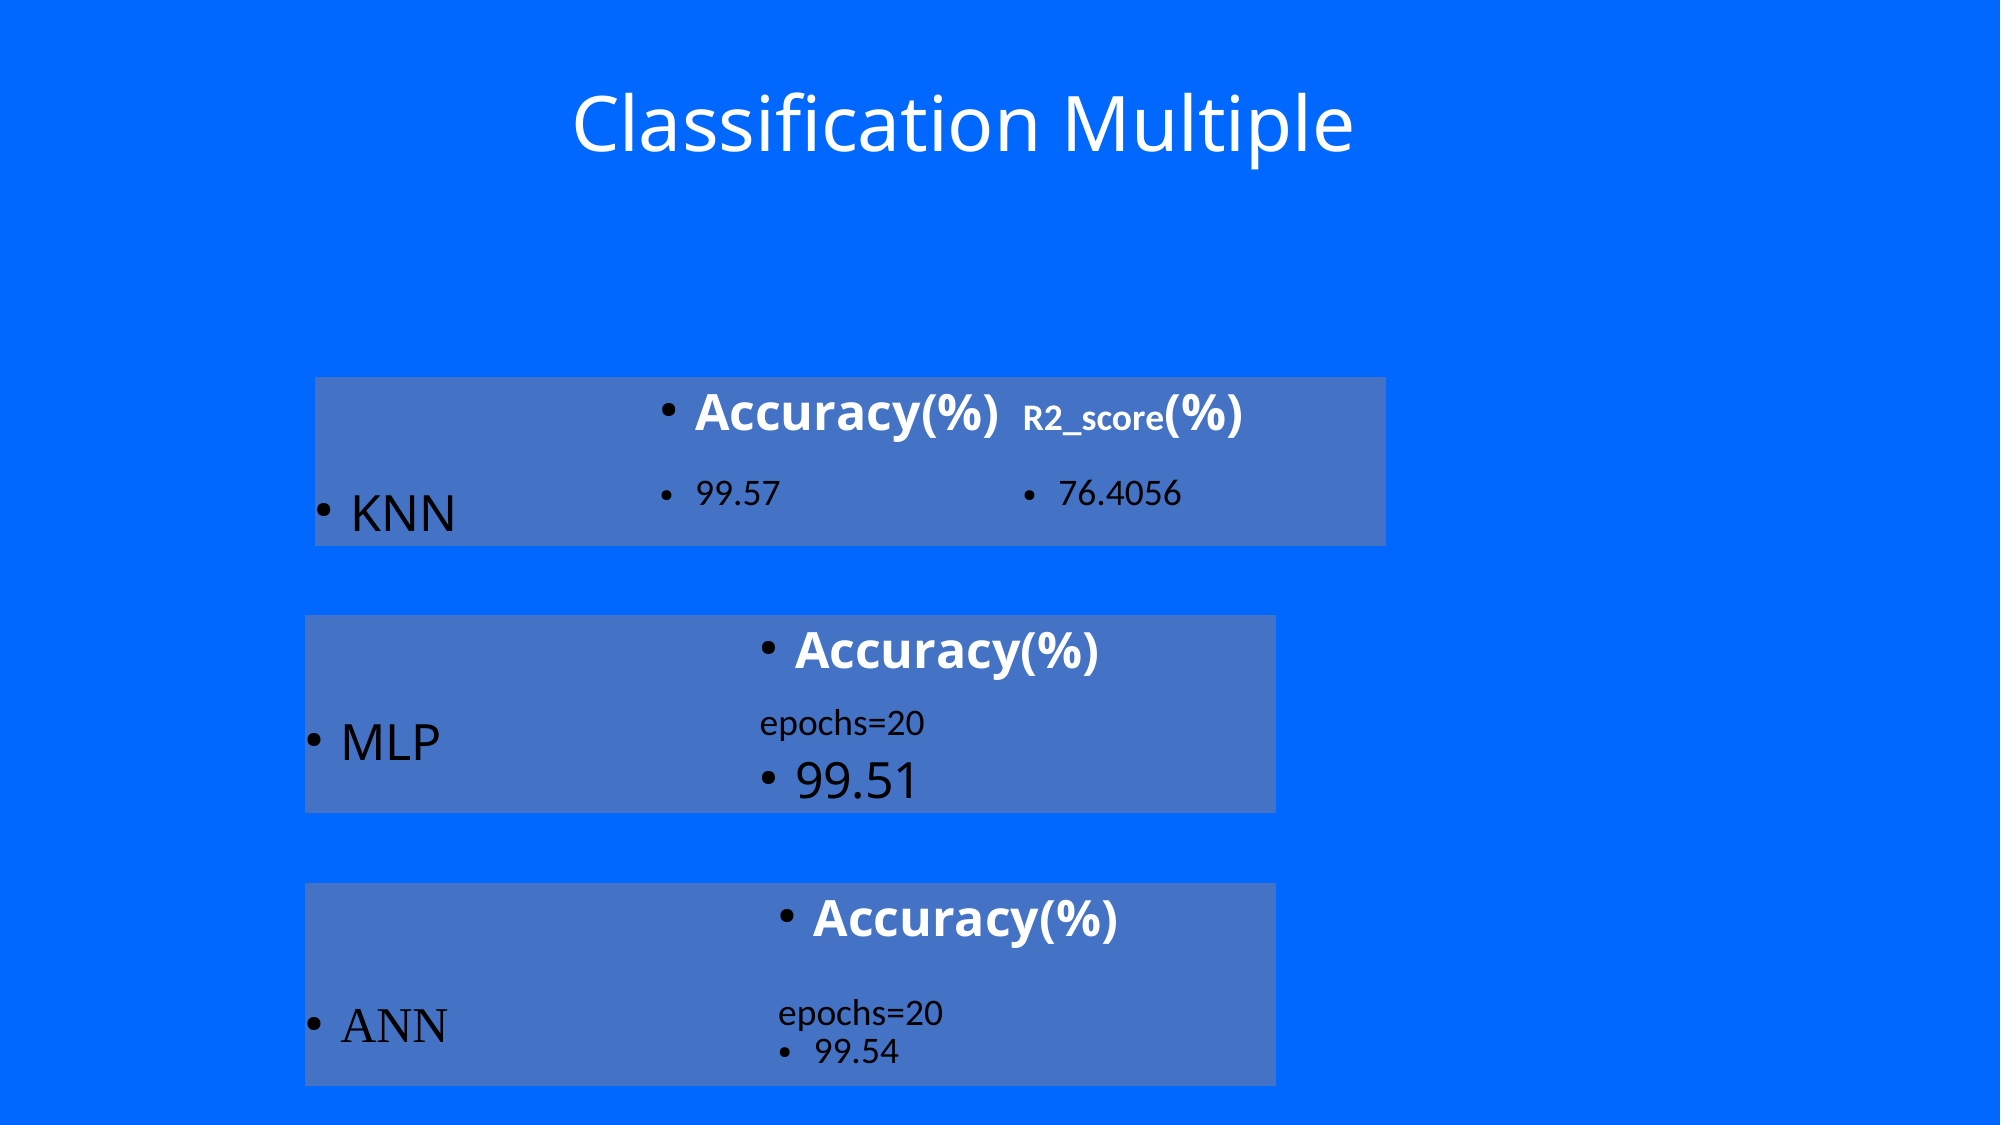

Classification Multiple
| | Accuracy(%) | R2\_score(%) |
| --- | --- | --- |
| KNN | 99.57 | 76.4056 |
| | Accuracy(%) |
| --- | --- |
| MLP | epochs=20 99.51 |
| | Accuracy(%) |
| --- | --- |
| ANN | epochs=20 99.54 |